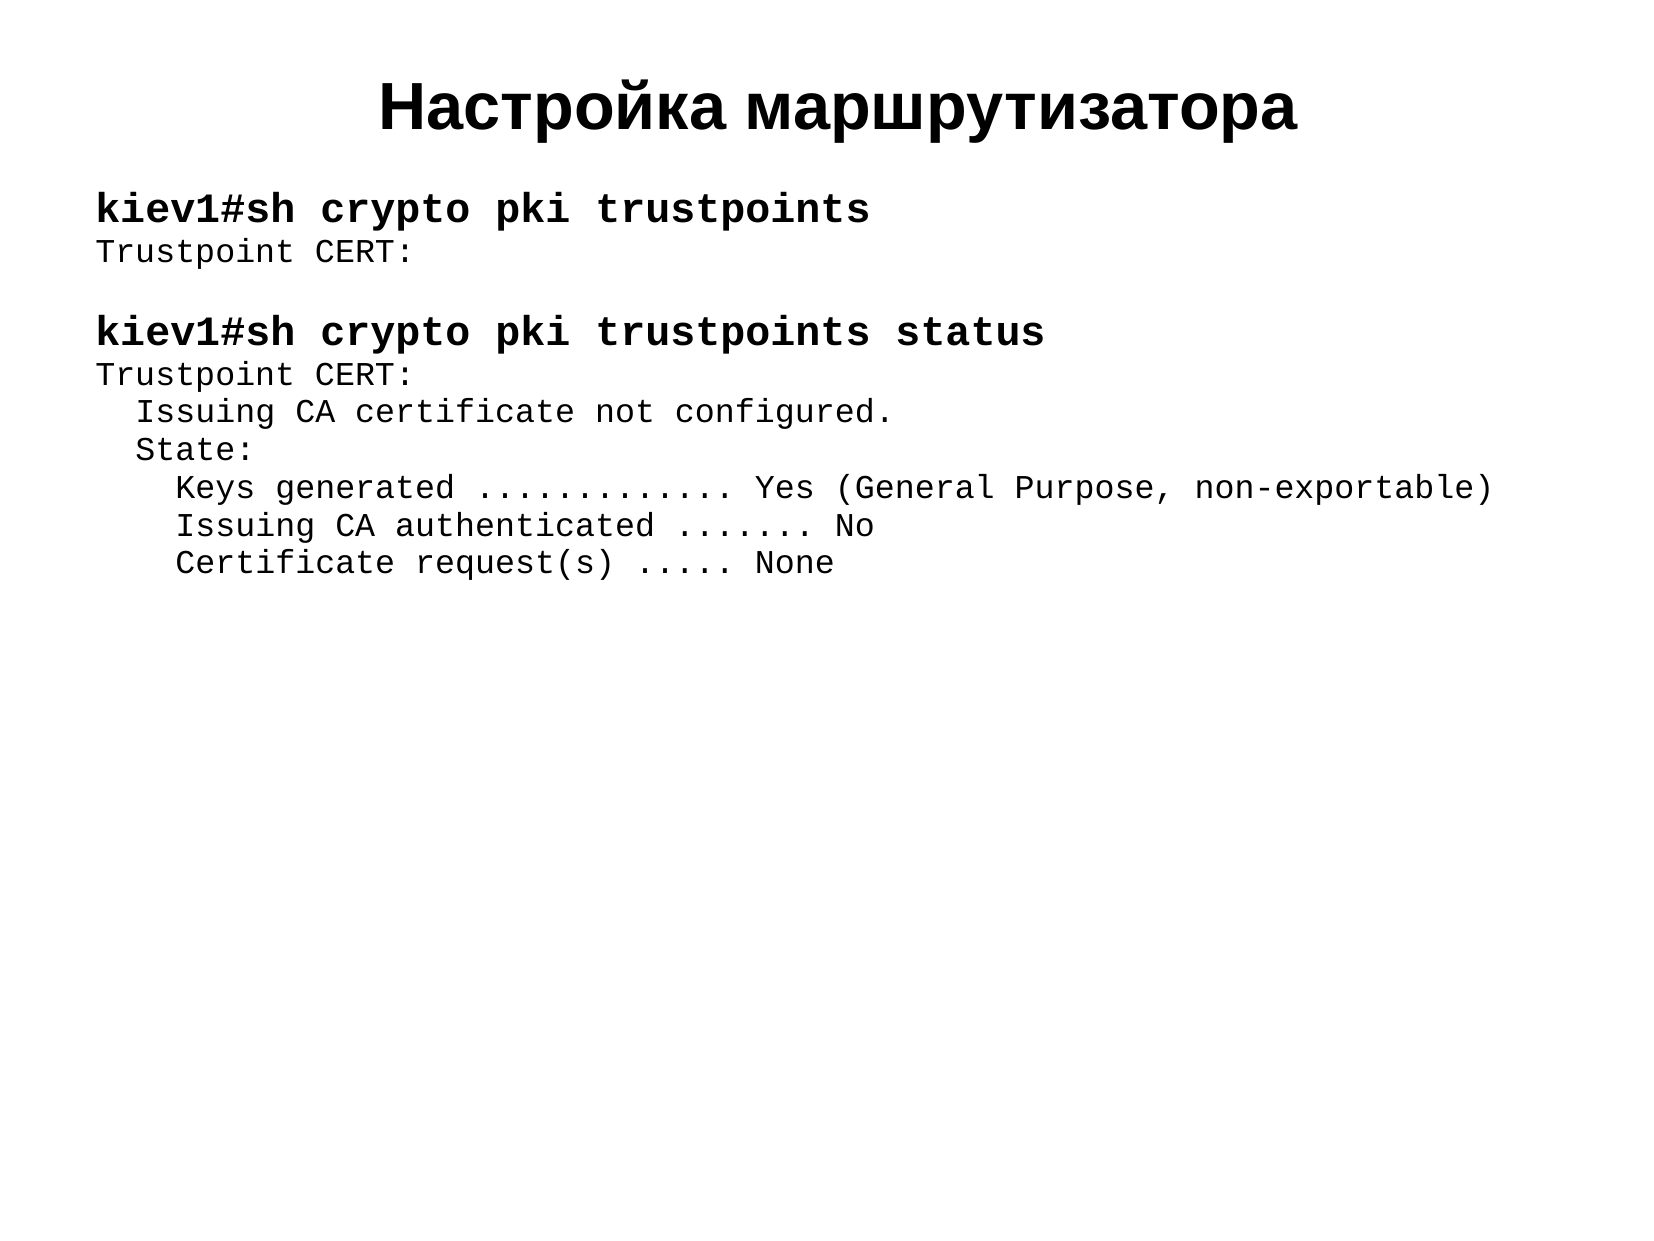

Настройка маршрутизатора
# kiev1#sh crypto pki trustpoints
Trustpoint CERT:
kiev1#sh crypto pki trustpoints status
Trustpoint CERT:
 Issuing CA certificate not configured.
 State:
 Keys generated ............. Yes (General Purpose, non-exportable)
 Issuing CA authenticated ....... No
 Certificate request(s) ..... None